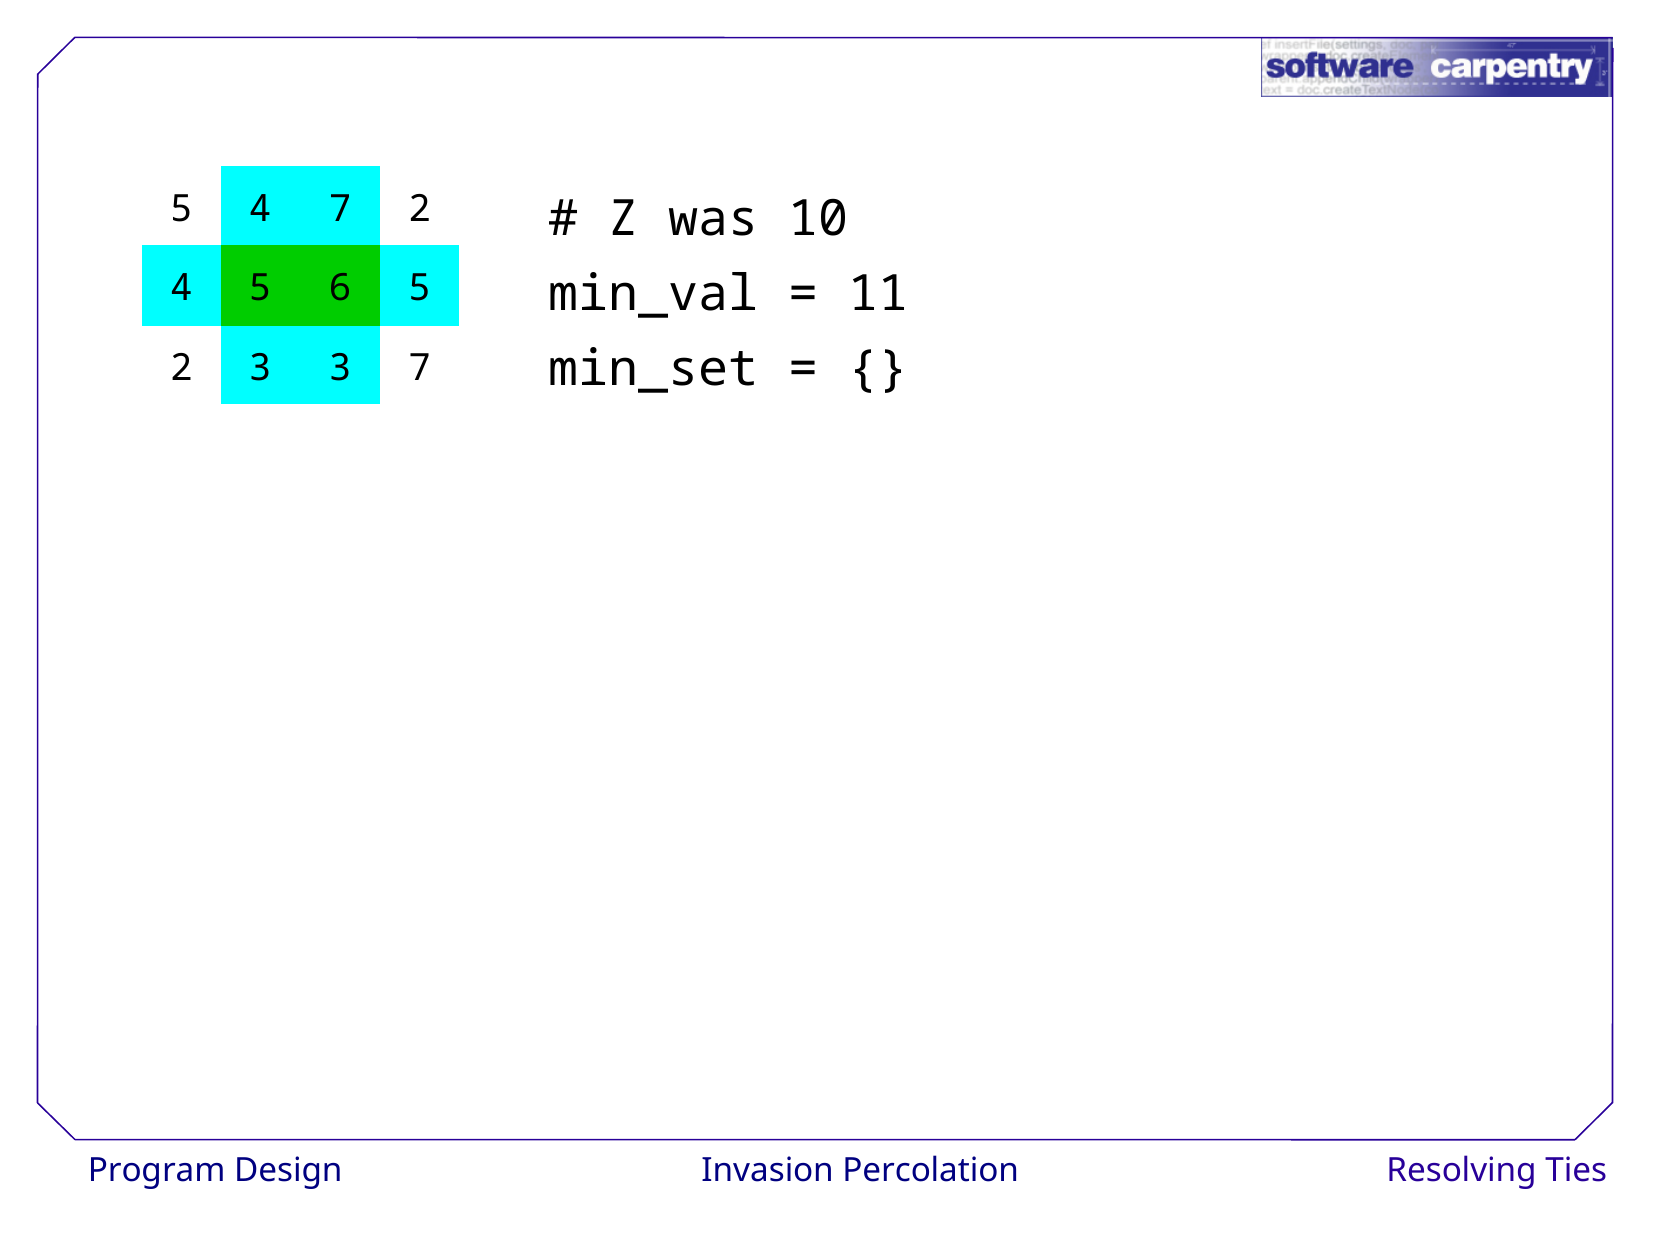

# Z was 10
min_val = 11
min_set = {}
| 5 | 4 | 7 | 2 |
| --- | --- | --- | --- |
| 4 | 5 | 6 | 5 |
| 2 | 3 | 3 | 7 |